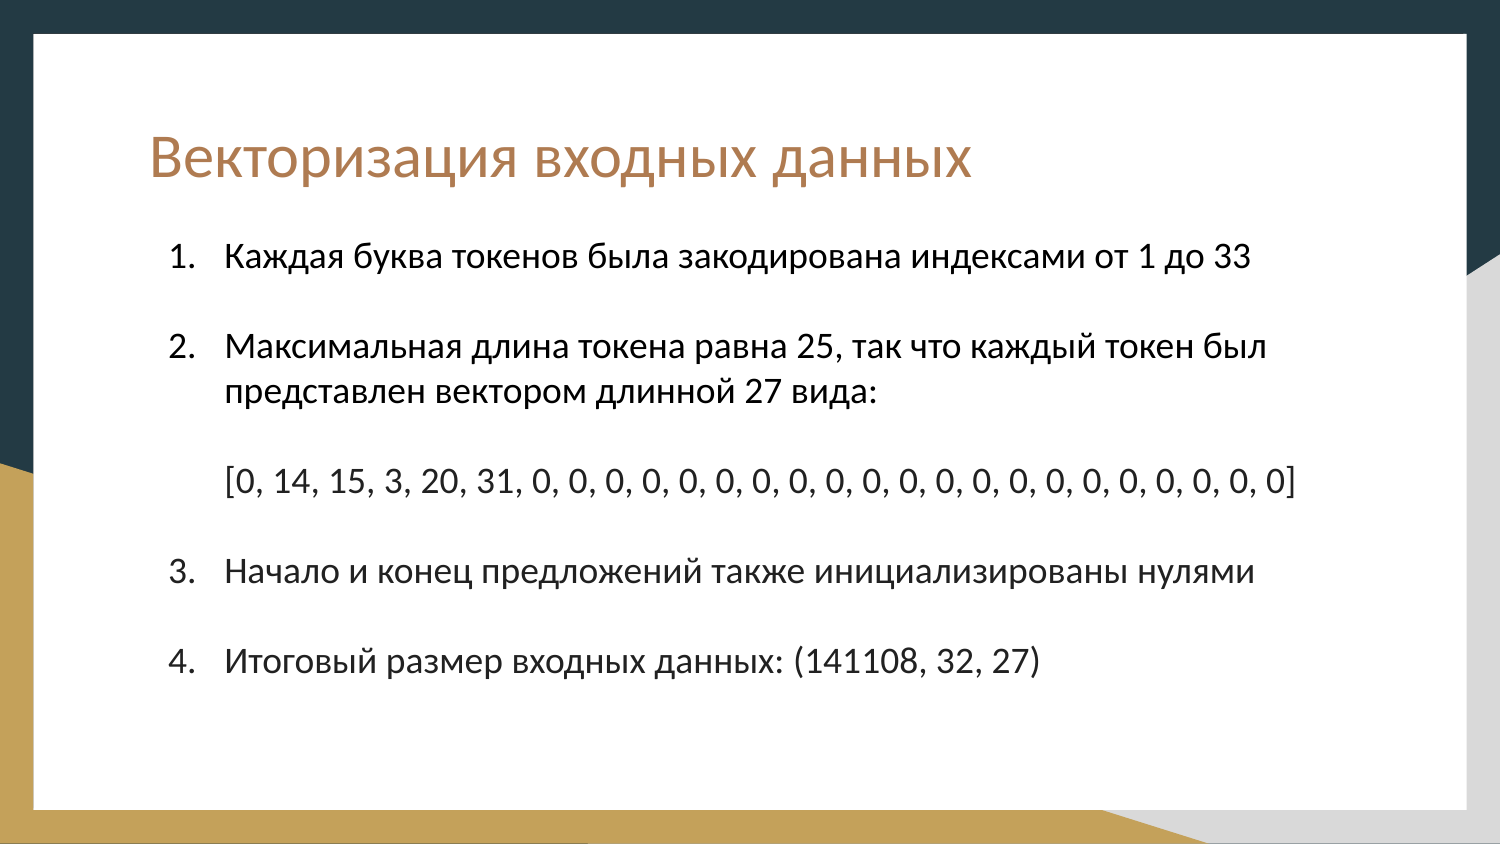

# Векторизация входных данных
Каждая буква токенов была закодирована индексами от 1 до 33
Максимальная длина токена равна 25, так что каждый токен был представлен вектором длинной 27 вида:
[0, 14, 15, 3, 20, 31, 0, 0, 0, 0, 0, 0, 0, 0, 0, 0, 0, 0, 0, 0, 0, 0, 0, 0, 0, 0, 0]
Начало и конец предложений также инициализированы нулями
Итоговый размер входных данных: (141108, 32, 27)